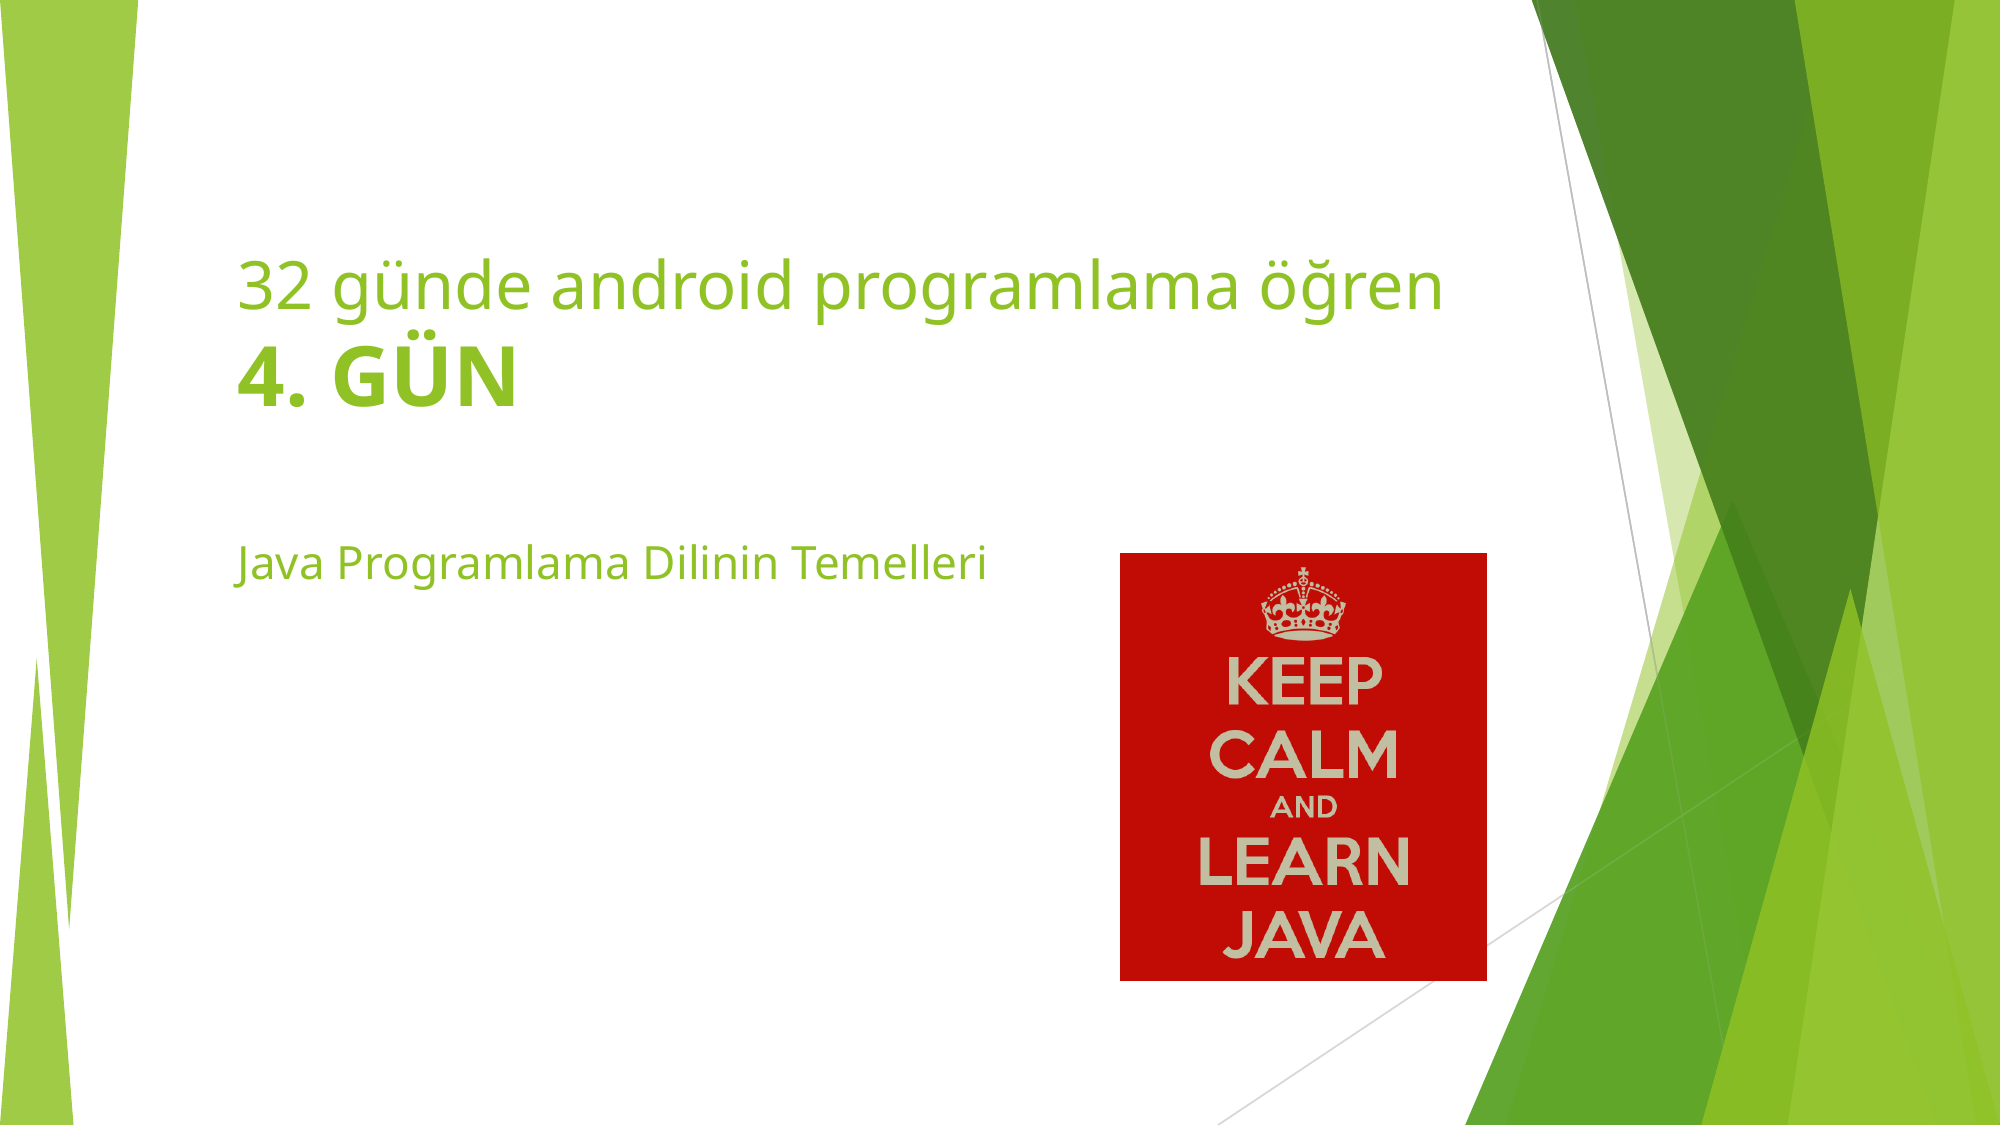

# 32 günde android programlama öğren 4. GÜN
Java Programlama Dilinin Temelleri